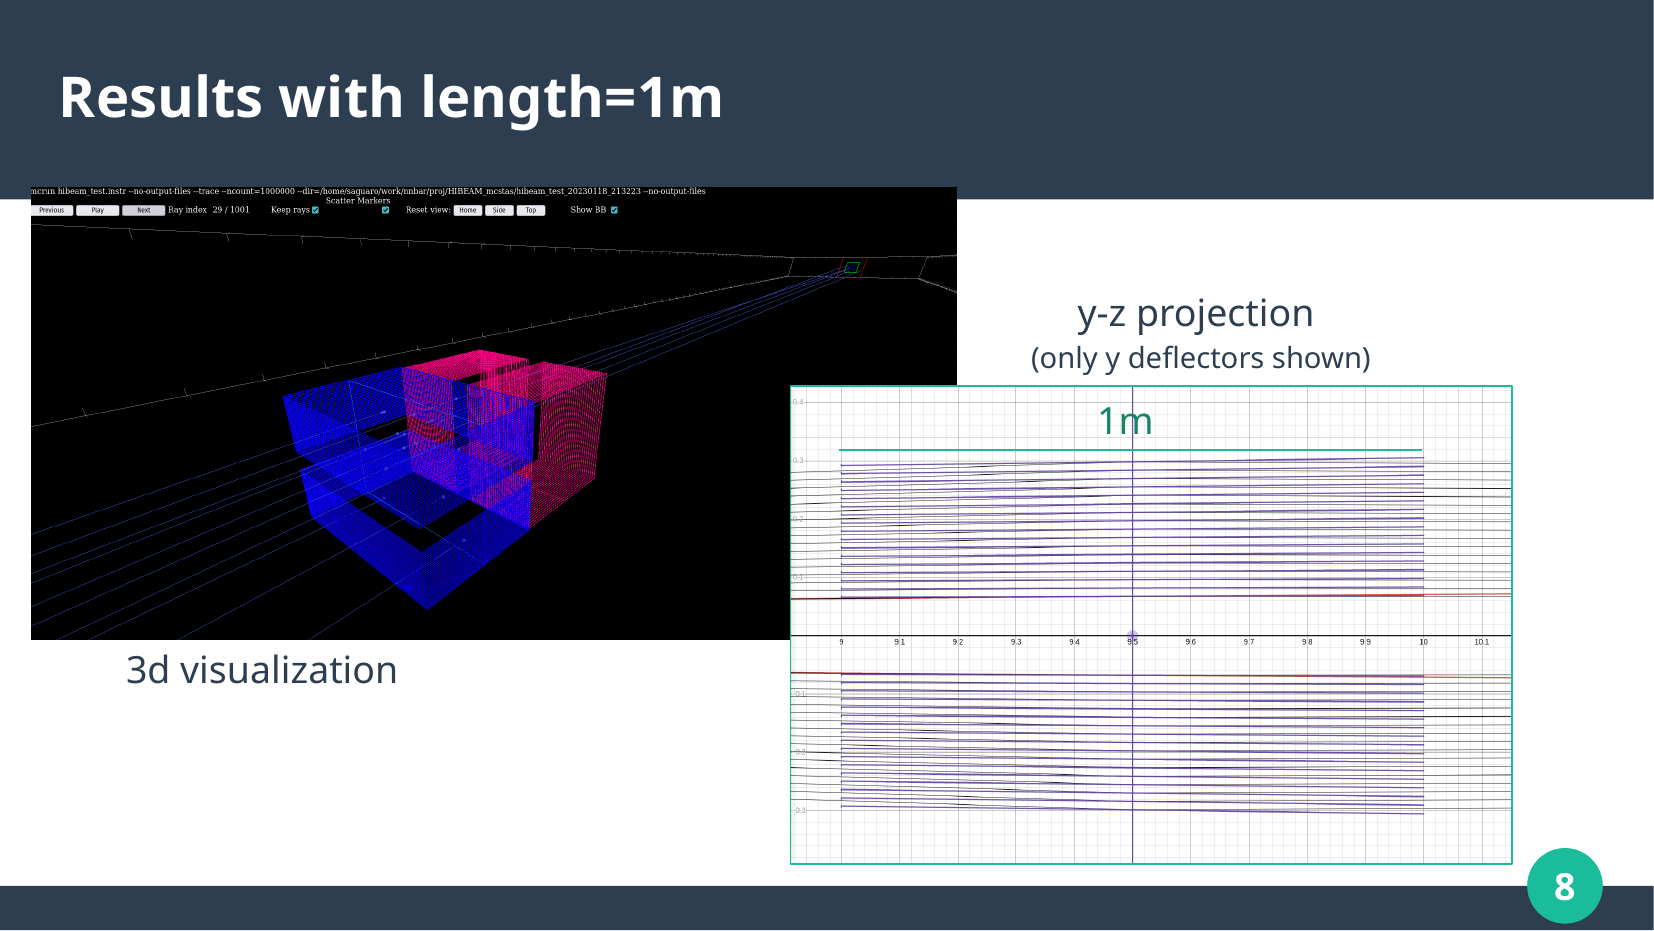

# Results with length=1m
y-z projection
(only y deflectors shown)
1m
3d visualization